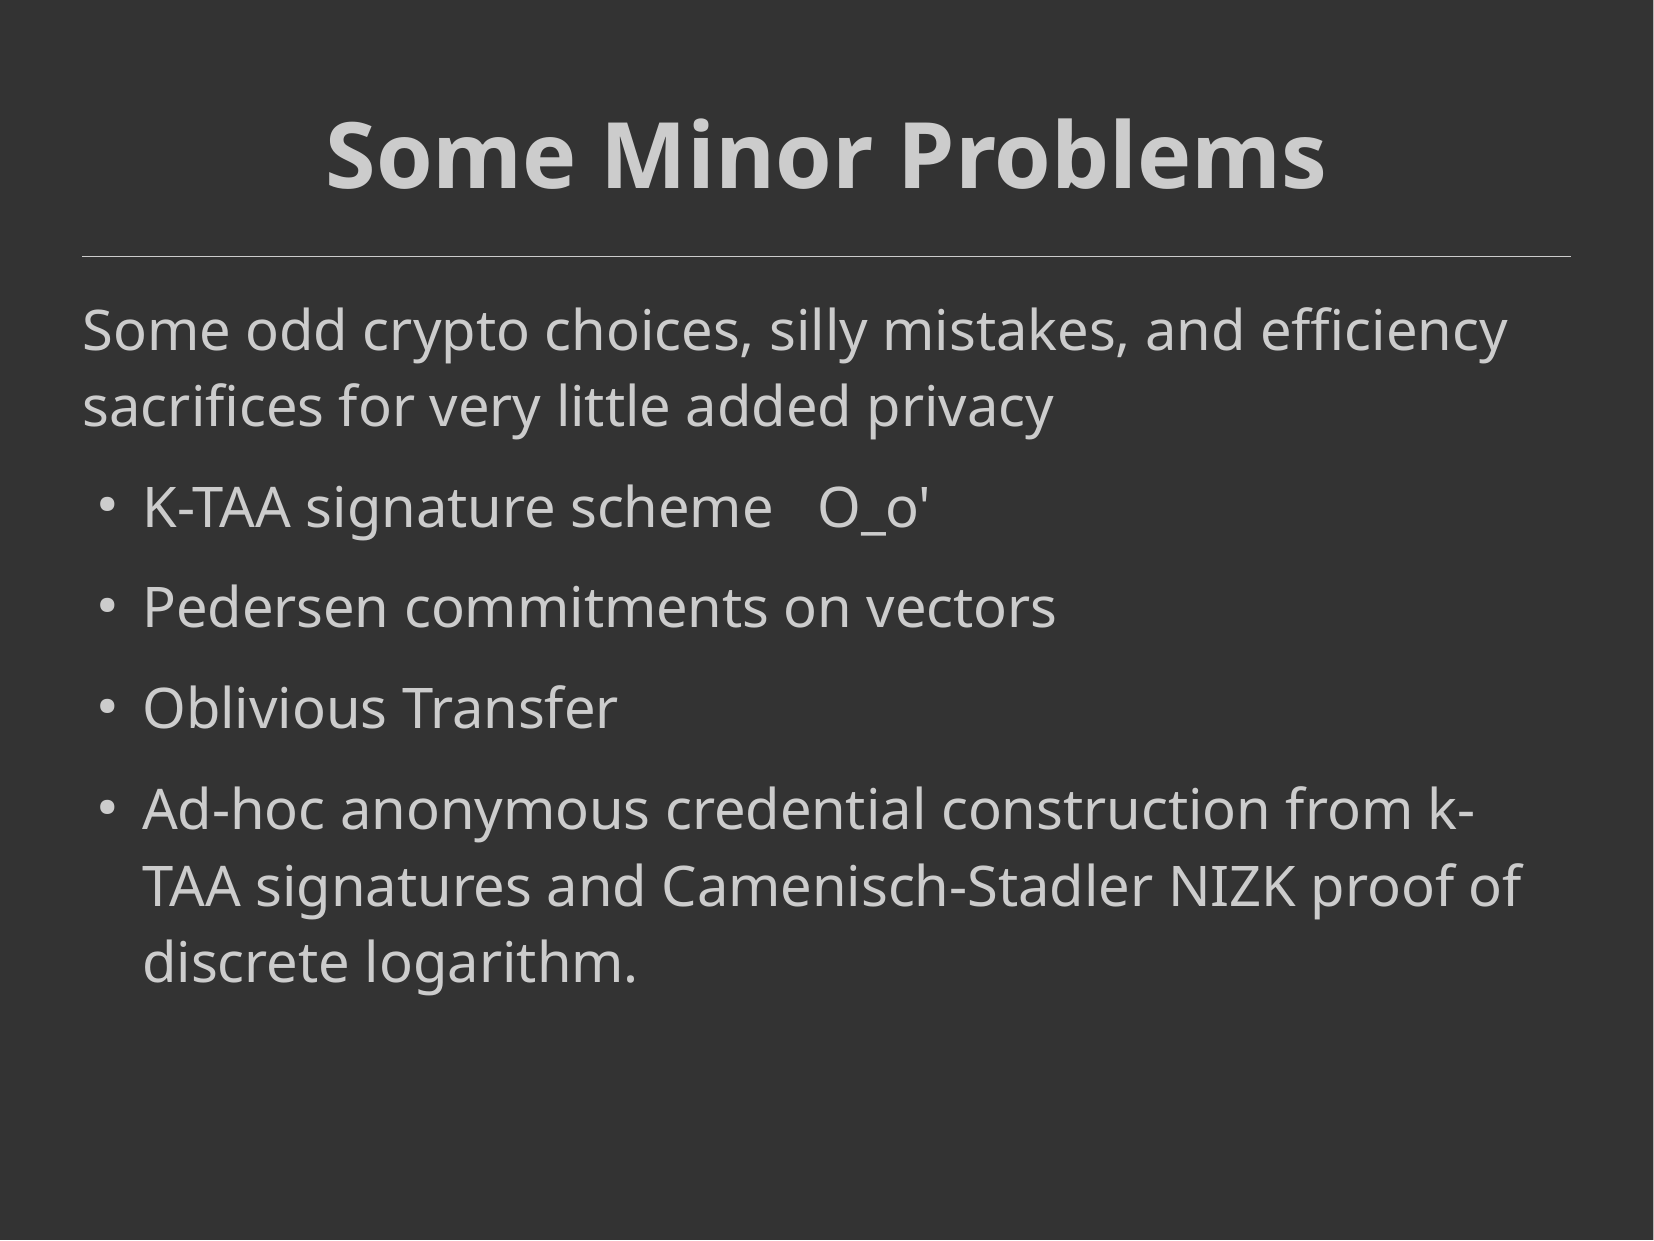

# Some Minor Problems
Some odd crypto choices, silly mistakes, and efficiency sacrifices for very little added privacy
K-TAA signature scheme O_o'
Pedersen commitments on vectors
Oblivious Transfer
Ad-hoc anonymous credential construction from k-TAA signatures and Camenisch-Stadler NIZK proof of discrete logarithm.